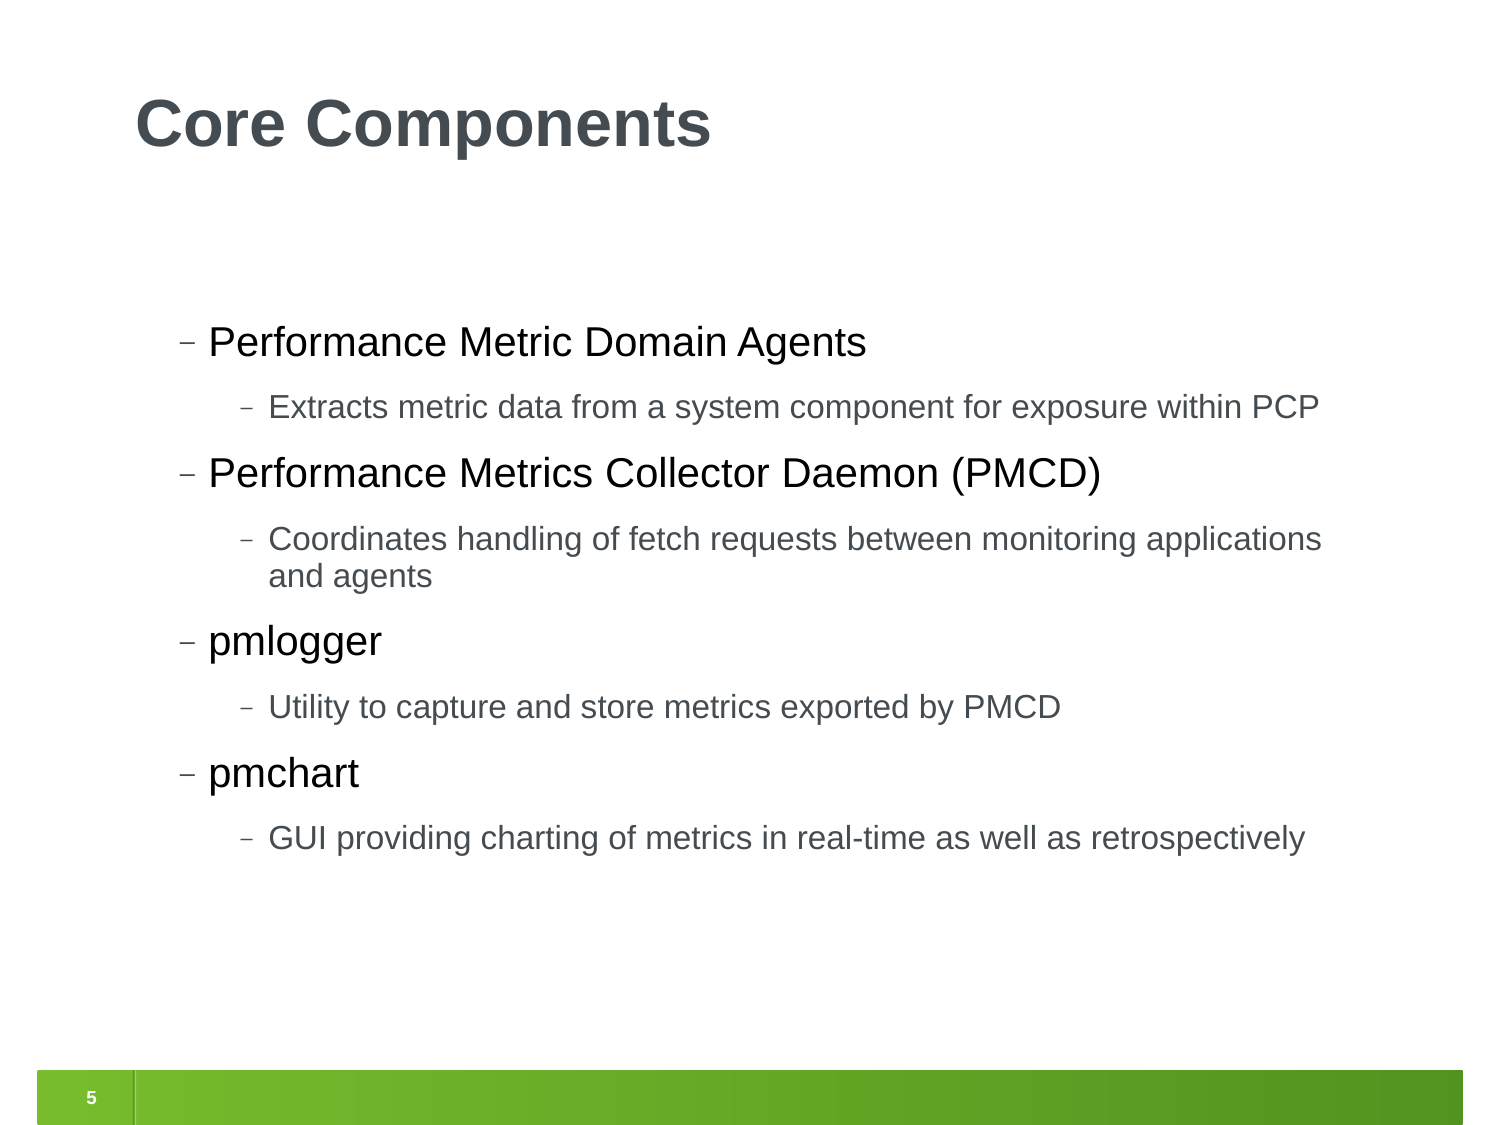

# Core Components
Performance Metric Domain Agents
Extracts metric data from a system component for exposure within PCP
Performance Metrics Collector Daemon (PMCD)
Coordinates handling of fetch requests between monitoring applications and agents
pmlogger
Utility to capture and store metrics exported by PMCD
pmchart
GUI providing charting of metrics in real-time as well as retrospectively